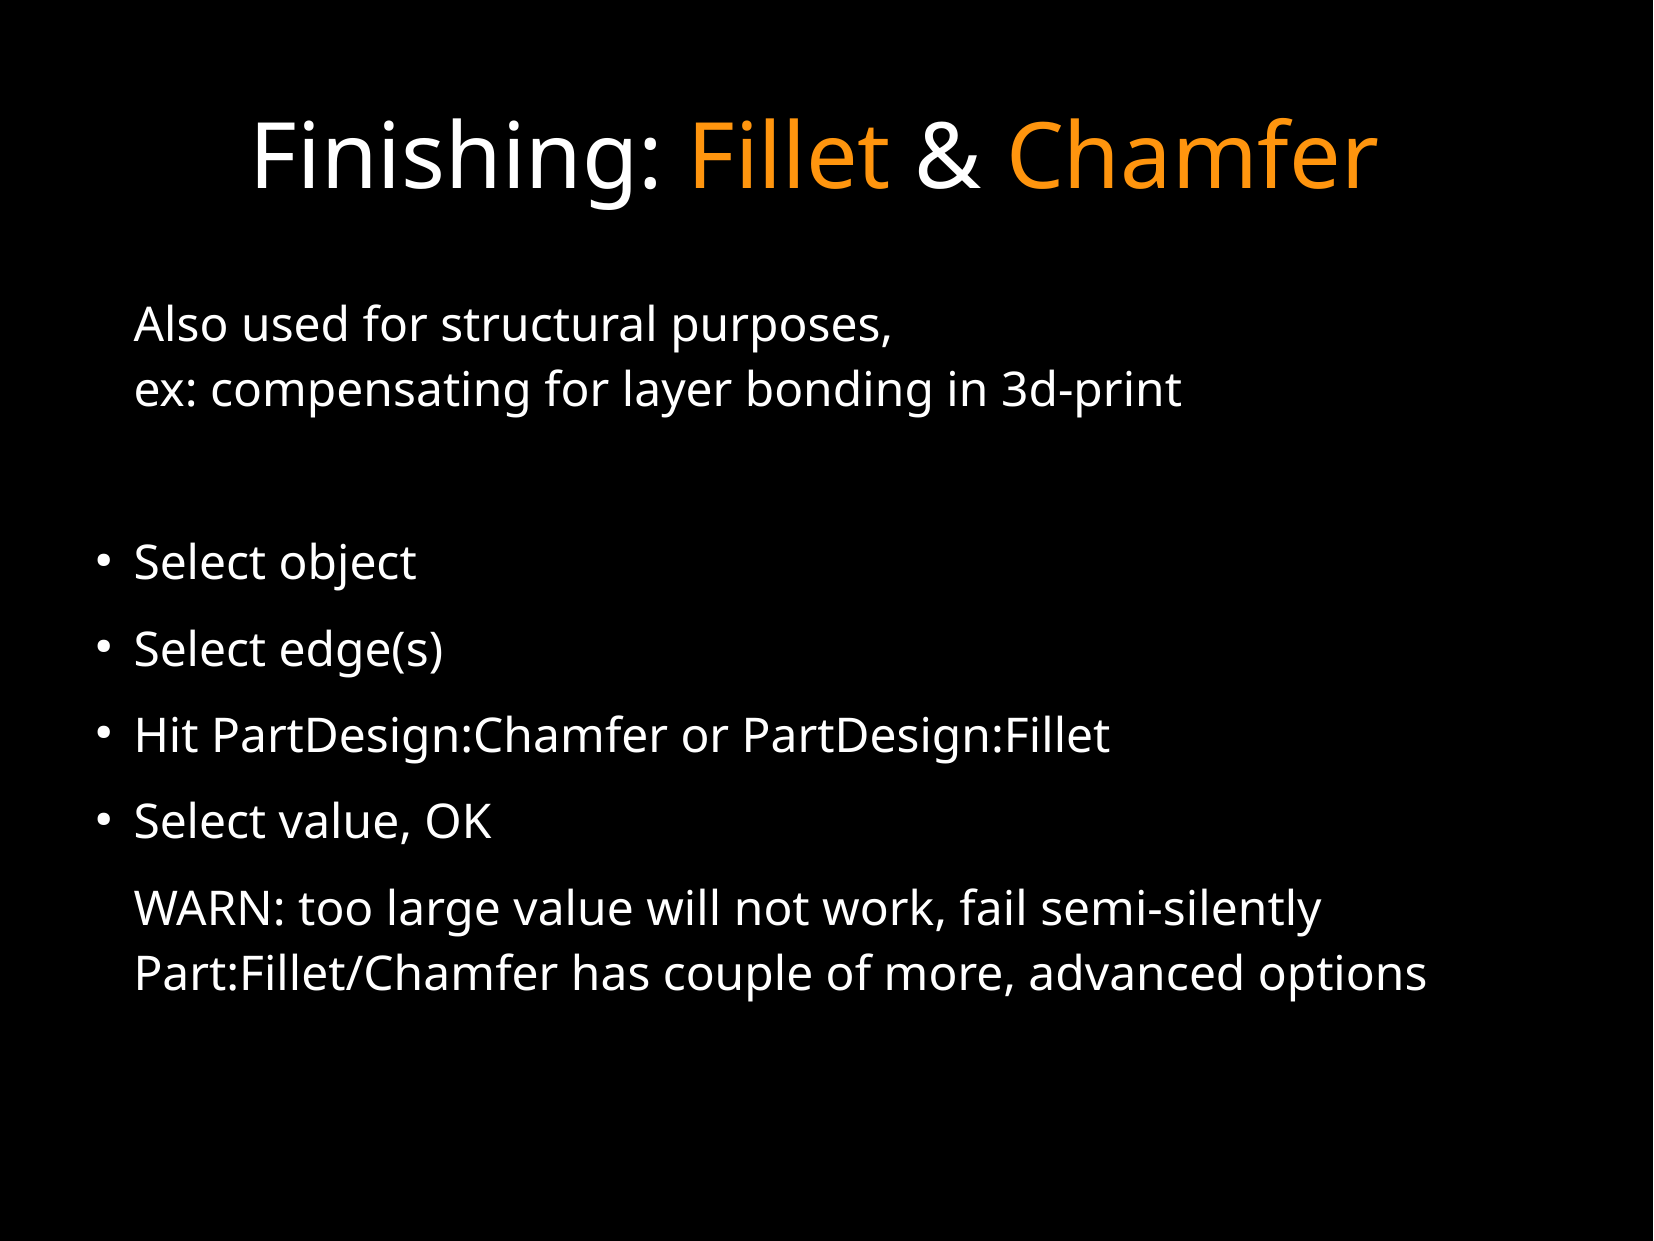

# Finishing: Fillet & Chamfer
Also used for structural purposes,
ex: compensating for layer bonding in 3d-print
Select object
Select edge(s)
Hit PartDesign:Chamfer or PartDesign:Fillet
Select value, OK
WARN: too large value will not work, fail semi-silently
Part:Fillet/Chamfer has couple of more, advanced options